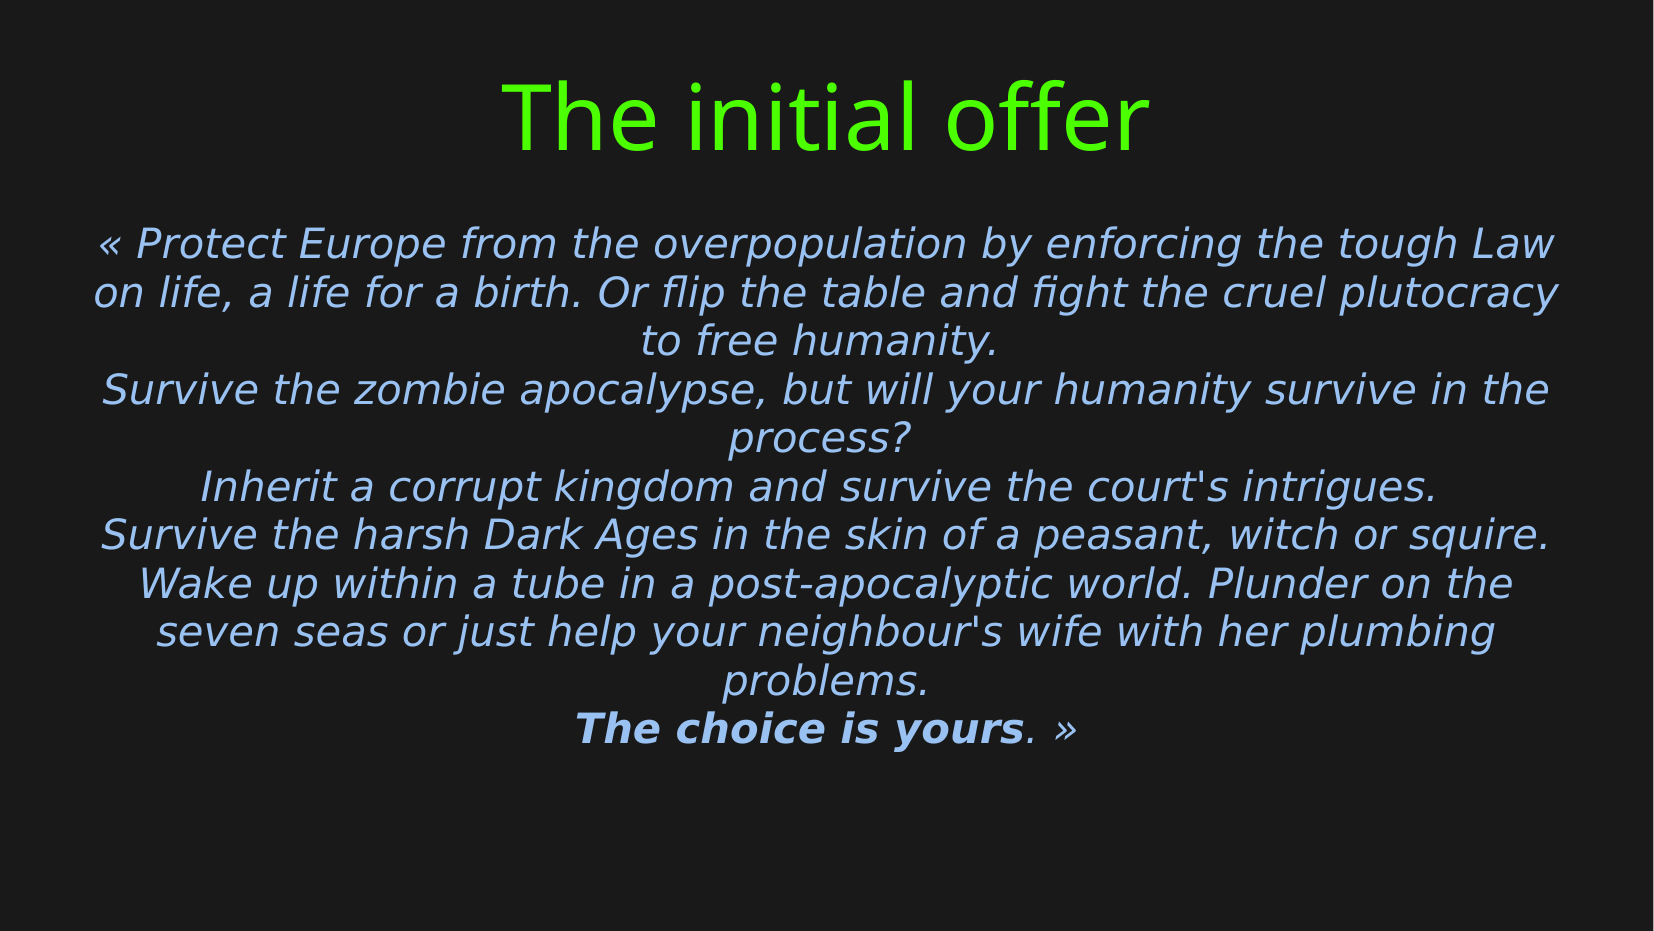

# The initial offer
« Protect Europe from the overpopulation by enforcing the tough Law on life, a life for a birth. Or flip the table and fight the cruel plutocracy to free humanity.
Survive the zombie apocalypse, but will your humanity survive in the process?
Inherit a corrupt kingdom and survive the court's intrigues.
Survive the harsh Dark Ages in the skin of a peasant, witch or squire. Wake up within a tube in a post-apocalyptic world. Plunder on the seven seas or just help your neighbour's wife with her plumbing problems.
The choice is yours. »